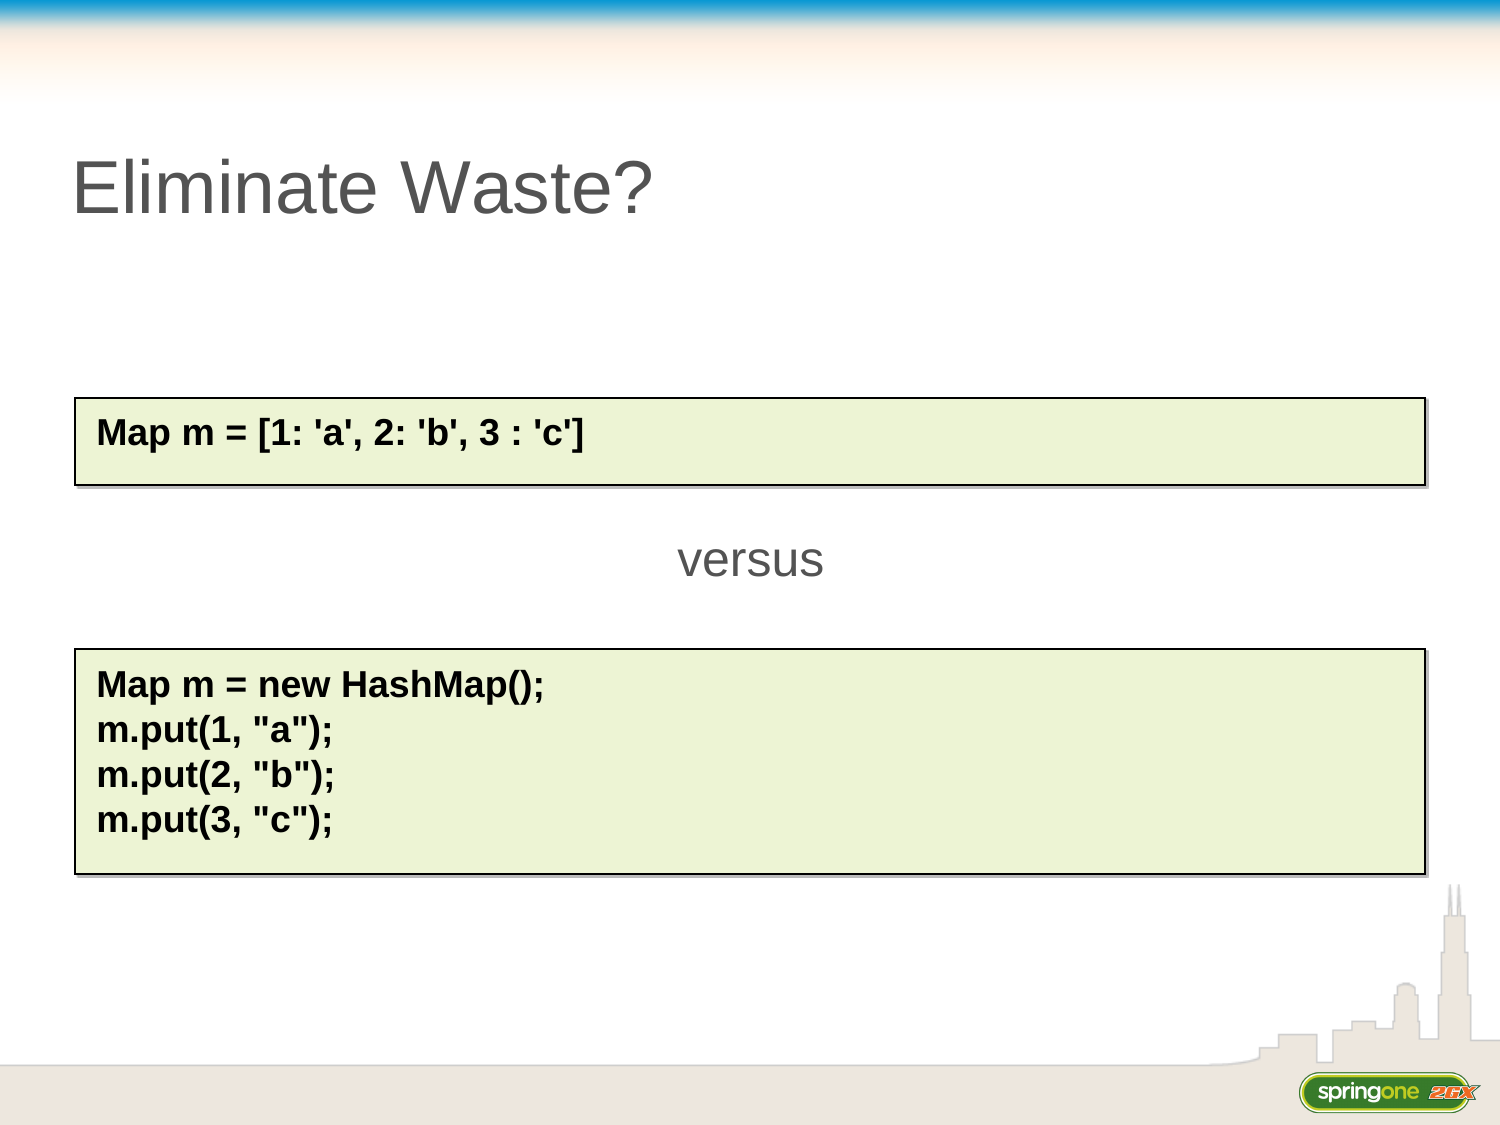

# Eliminate Waste?
versus
Map m = [1: 'a', 2: 'b', 3 : 'c']
Map m = new HashMap();
m.put(1, "a");
m.put(2, "b");
m.put(3, "c");